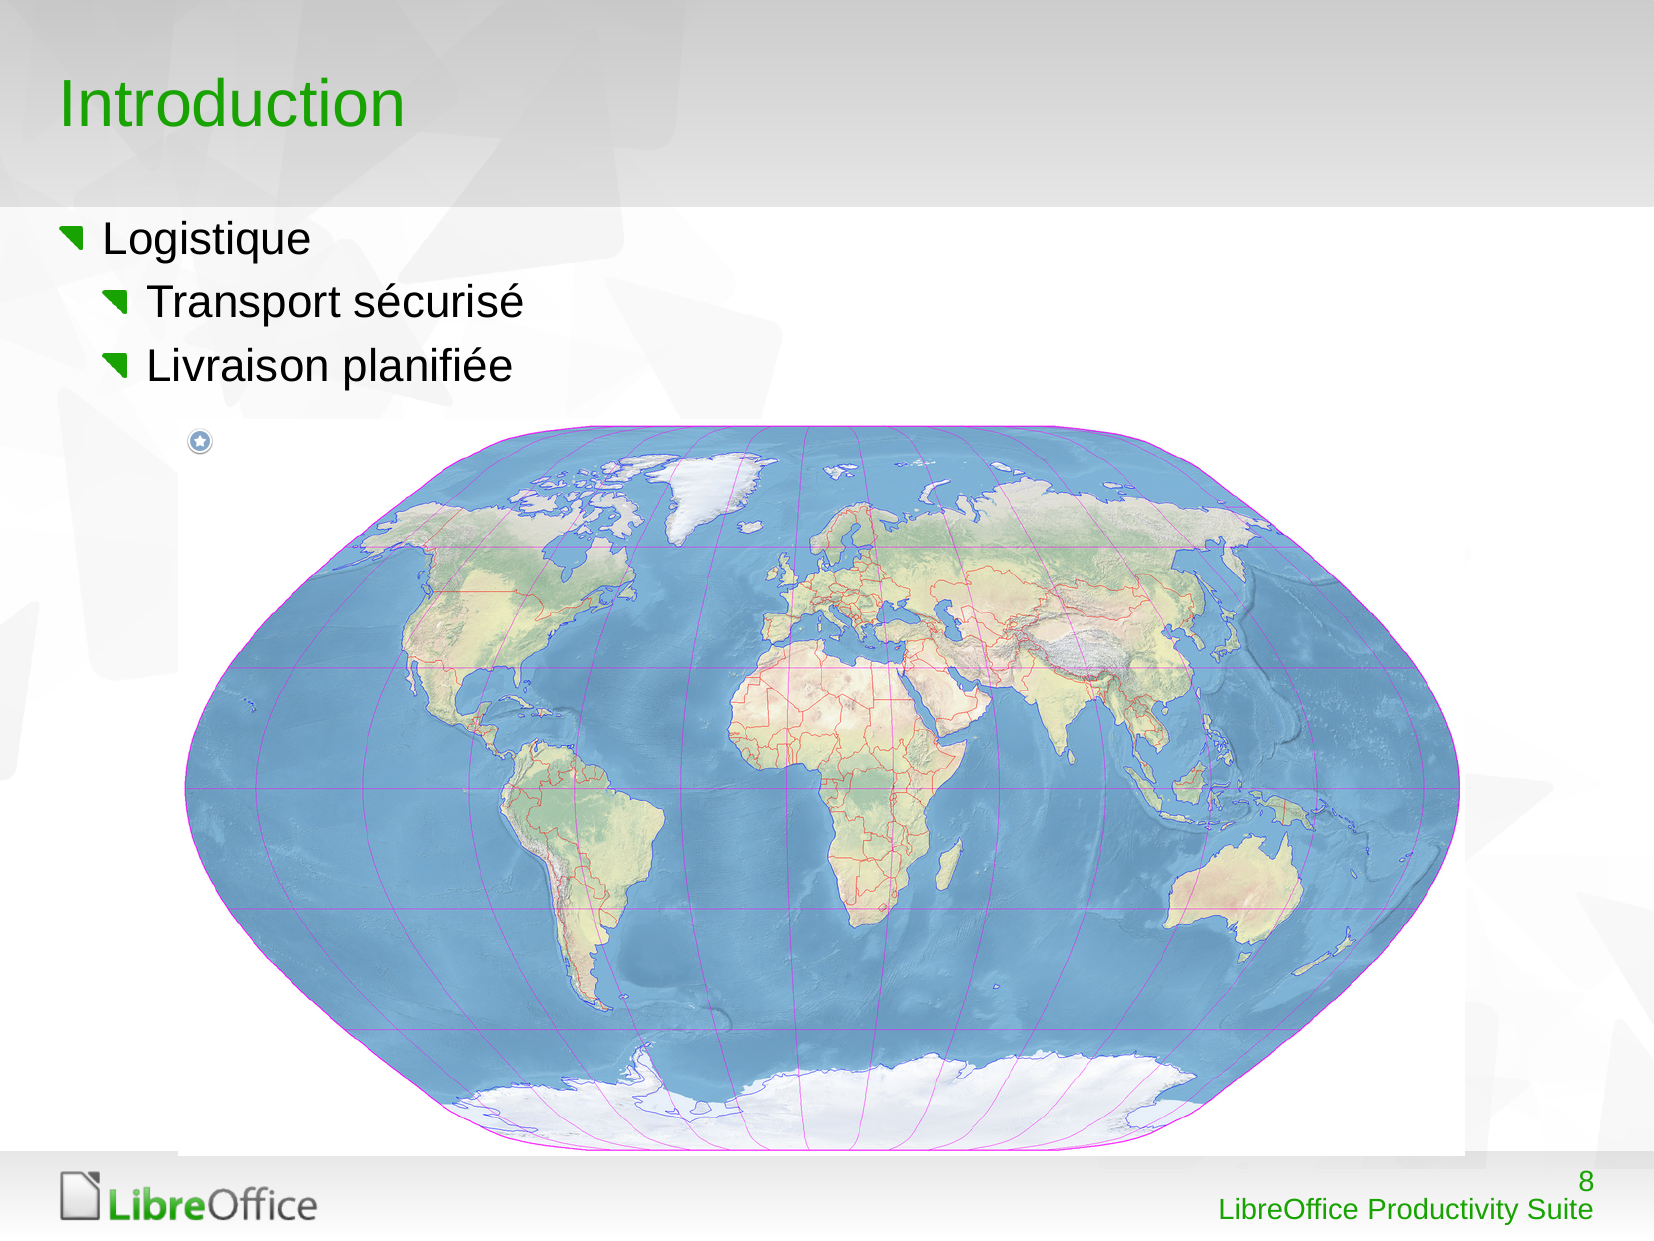

# Introduction
Logistique
Transport sécurisé
Livraison planifiée
8
LibreOffice Productivity Suite